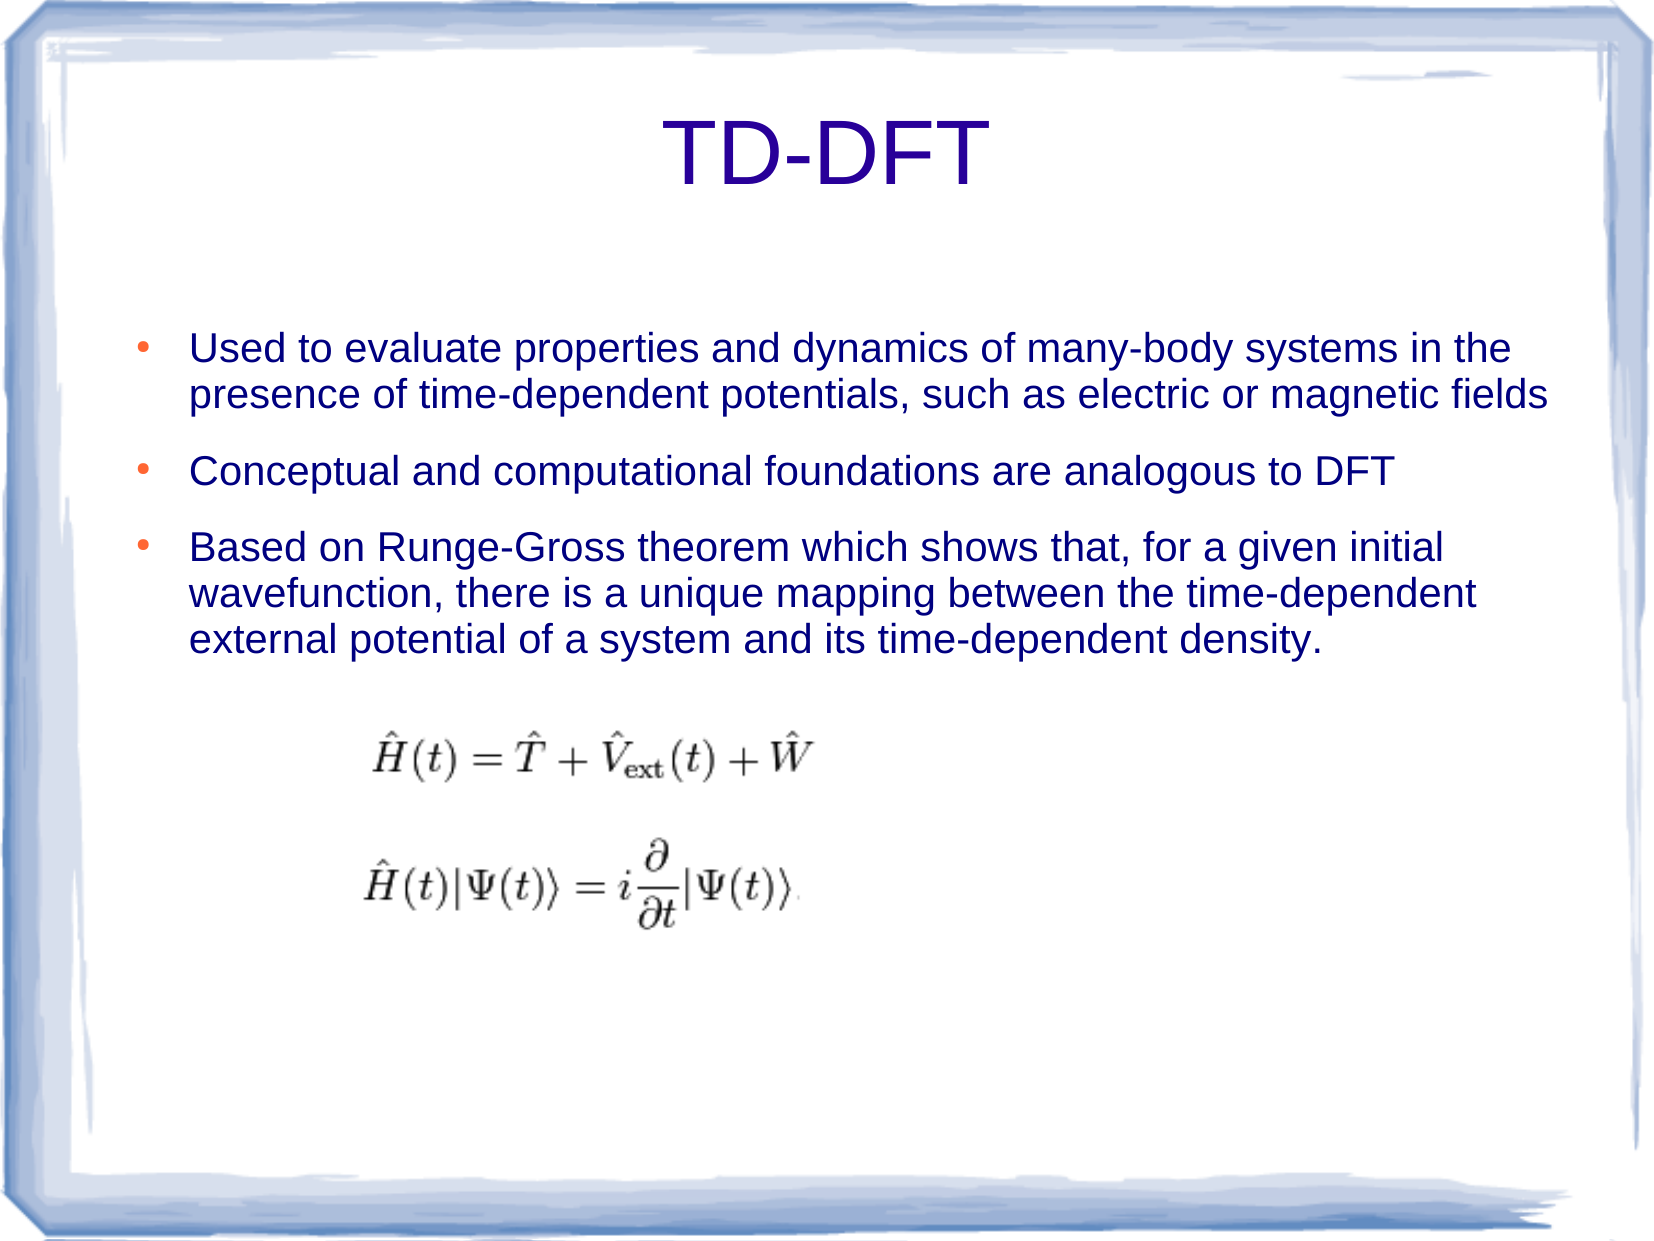

# TD-DFT
Used to evaluate properties and dynamics of many-body systems in the presence of time-dependent potentials, such as electric or magnetic fields
Conceptual and computational foundations are analogous to DFT
Based on Runge-Gross theorem which shows that, for a given initial wavefunction, there is a unique mapping between the time-dependent external potential of a system and its time-dependent density.